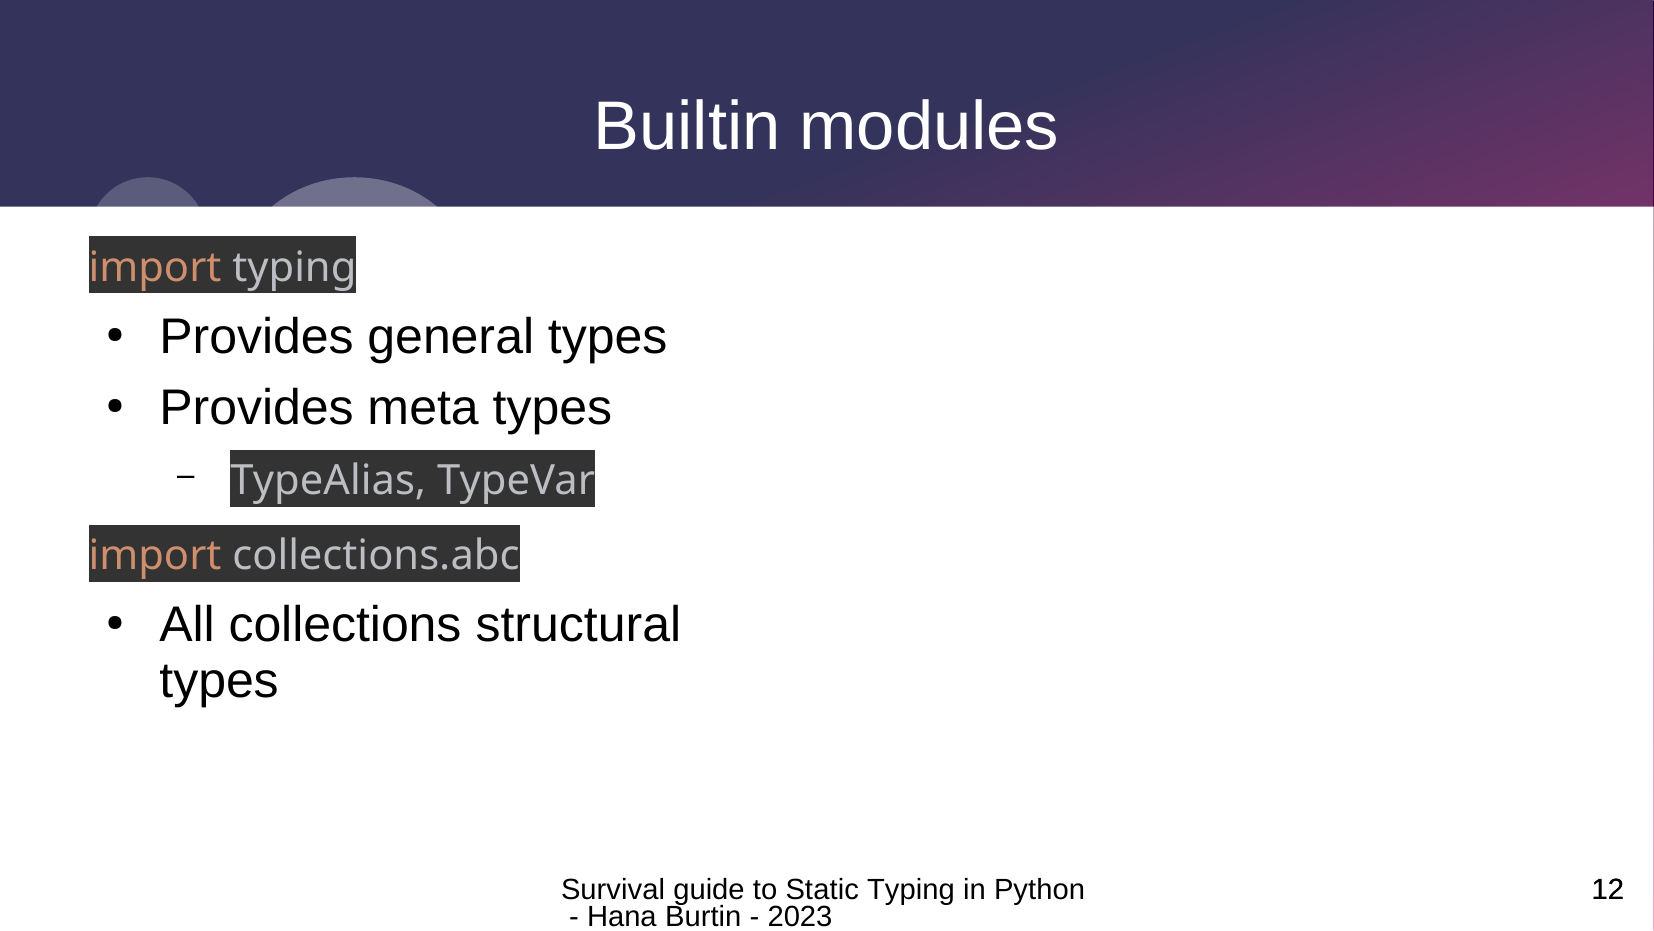

# Builtin modules
import typing
Provides general types
Provides meta types
TypeAlias, TypeVar
import collections.abc
All collections structural types
Survival guide to Static Typing in Python - Hana Burtin - 2023
12